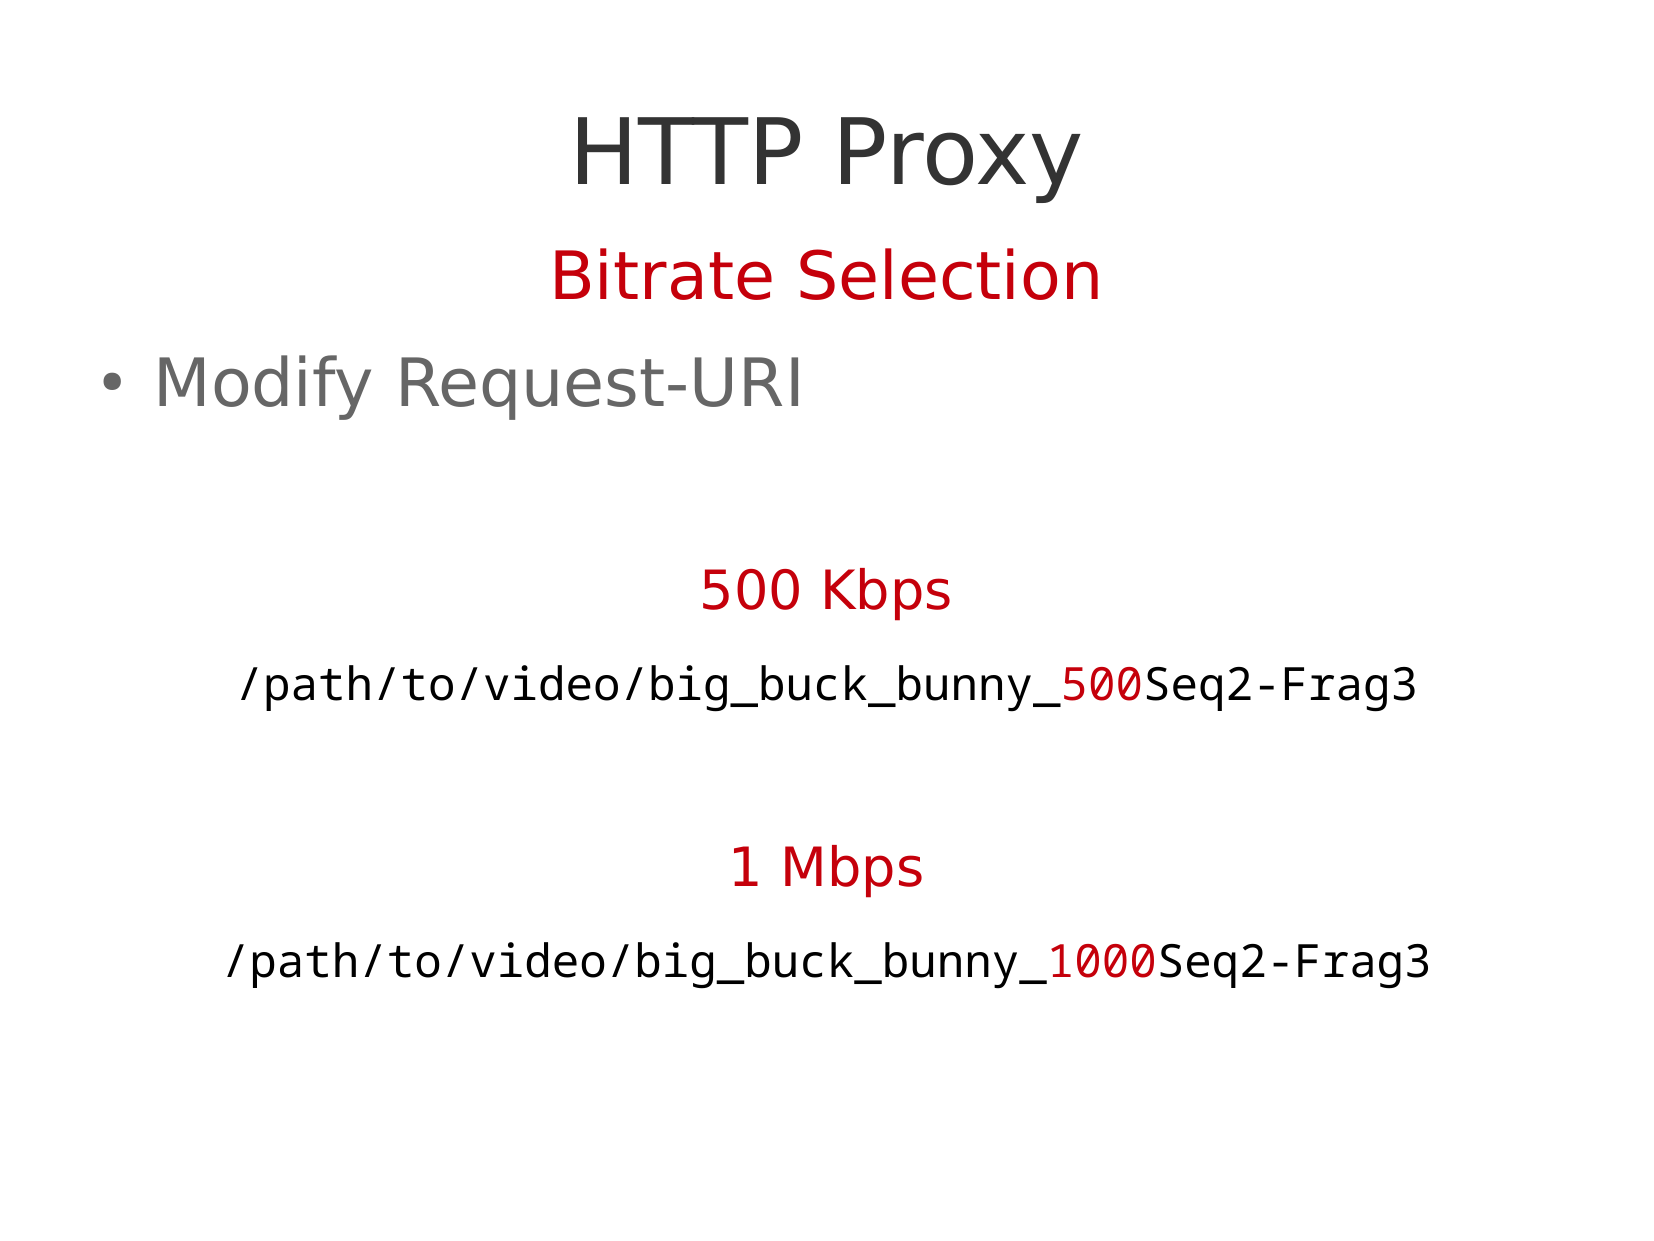

# HTTP Proxy
Bitrate Selection
Modify Request-URI
500 Kbps
/path/to/video/big_buck_bunny_500Seq2-Frag3
1 Mbps
/path/to/video/big_buck_bunny_1000Seq2-Frag3